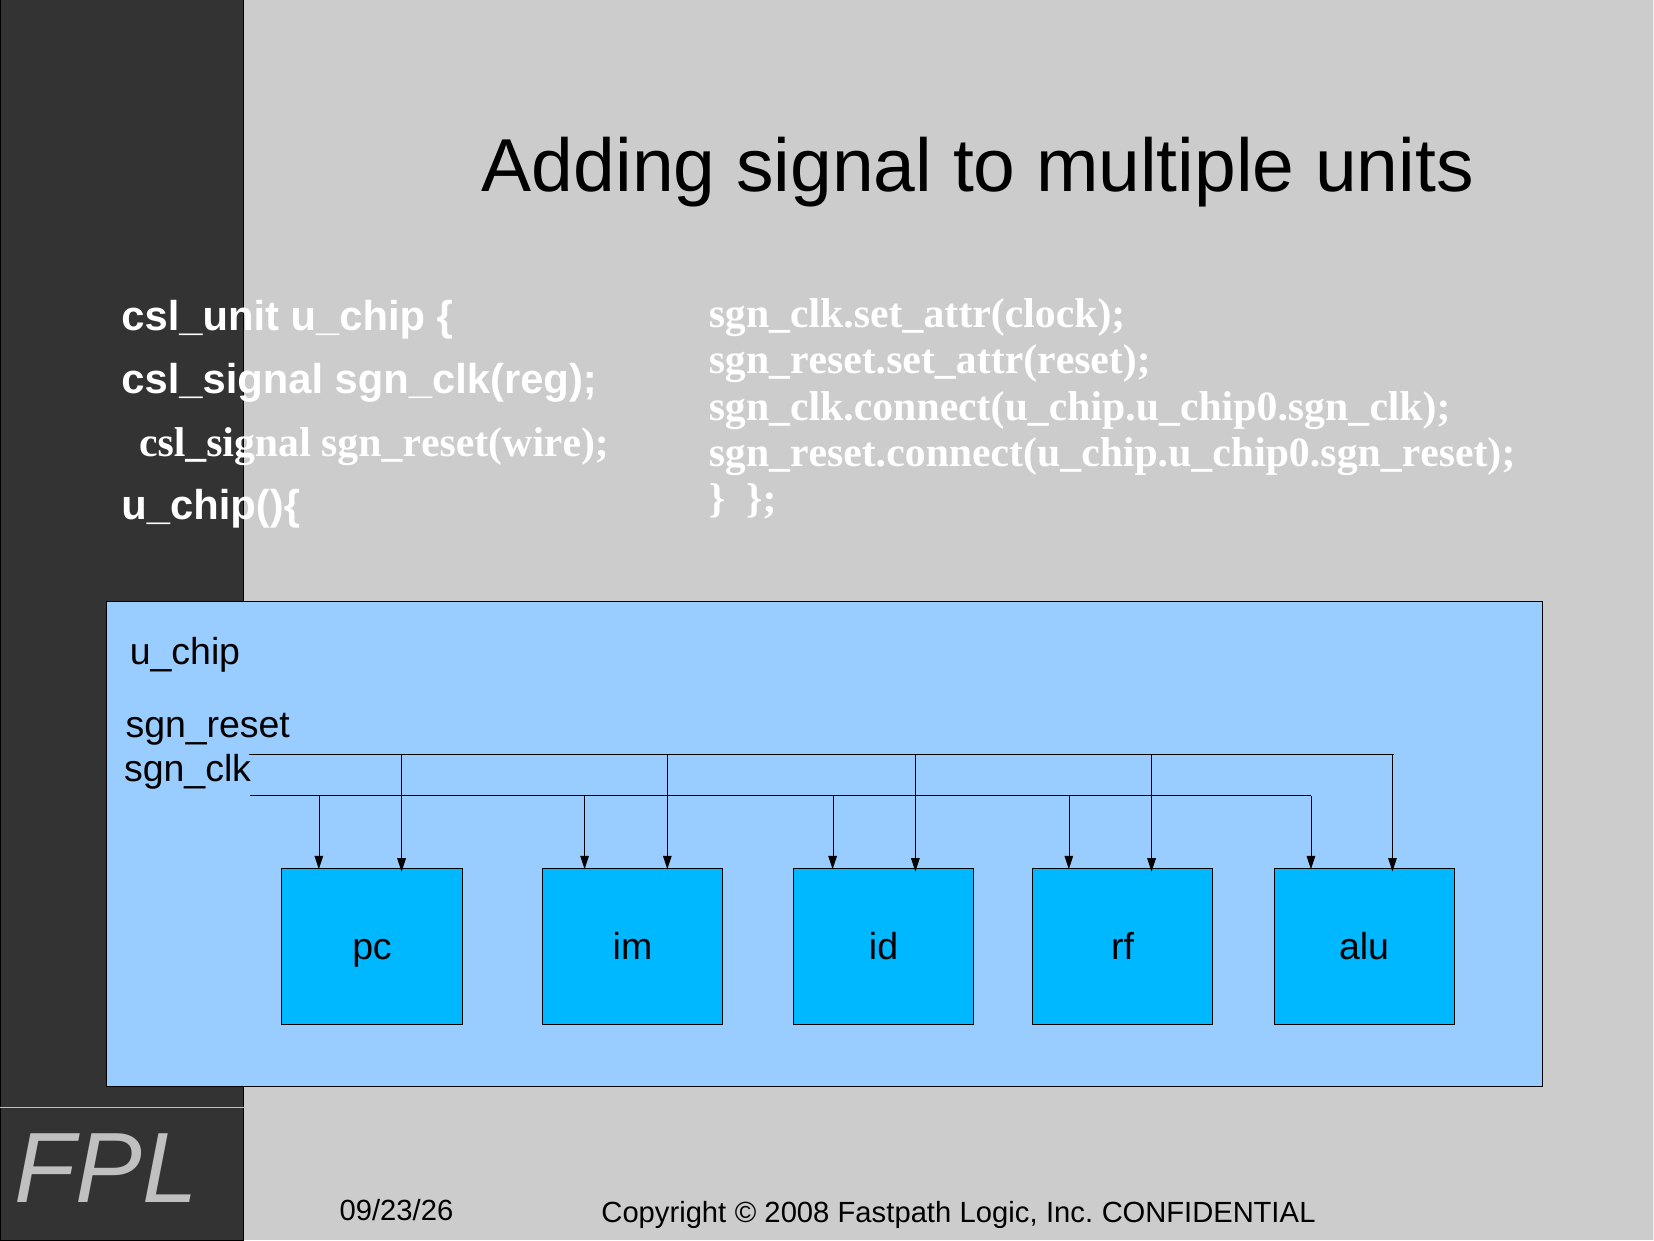

# Adding signal to multiple units
sgn_clk.set_attr(clock);
sgn_reset.set_attr(reset);
sgn_clk.connect(u_chip.u_chip0.sgn_clk);
sgn_reset.connect(u_chip.u_chip0.sgn_reset);
} };
csl_unit u_chip {
csl_signal sgn_clk(reg);
csl_signal sgn_reset(wire);
u_chip(){
u_chip
sgn_reset
sgn_clk
pc
im
id
rf
alu
Copyright Fastpath Logic Inc. @2007